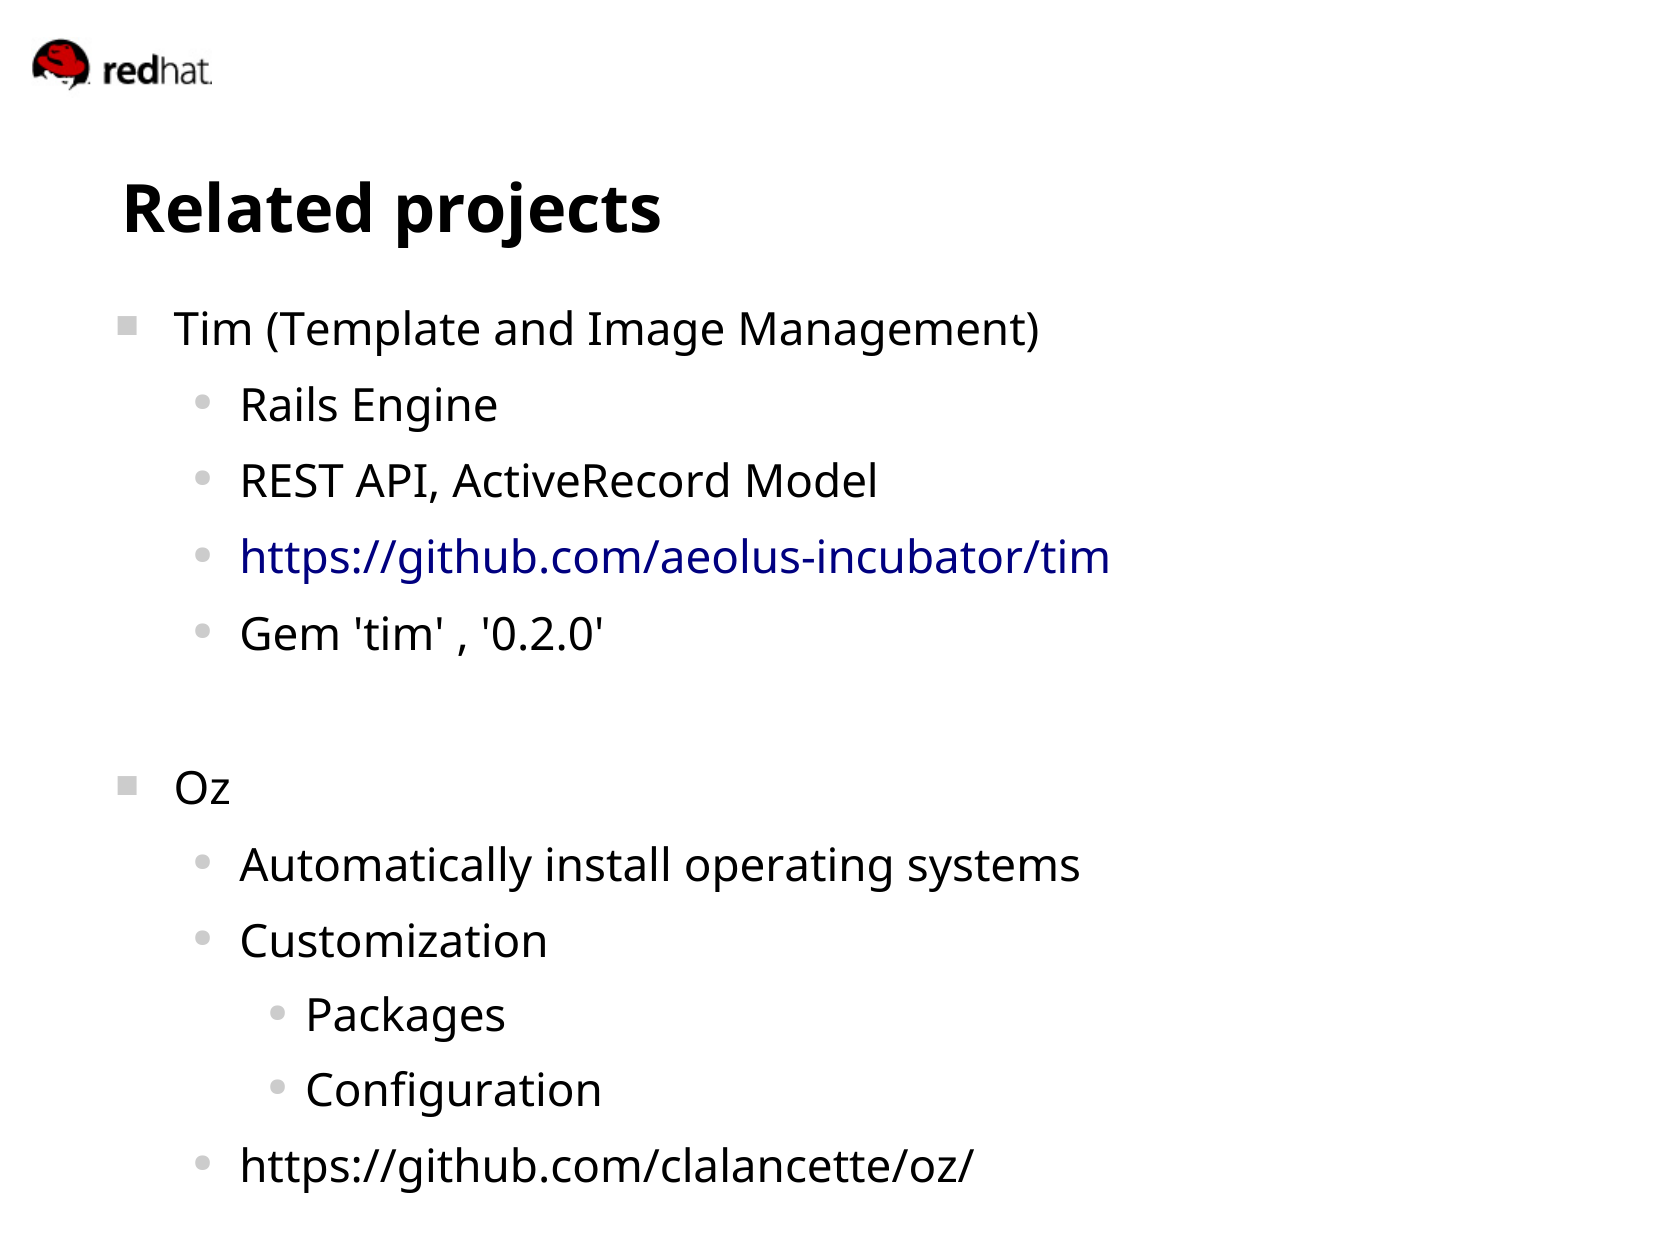

# Related projects
Tim (Template and Image Management)
Rails Engine
REST API, ActiveRecord Model
https://github.com/aeolus-incubator/tim
Gem 'tim' , '0.2.0'
Oz
Automatically install operating systems
Customization
Packages
Configuration
https://github.com/clalancette/oz/